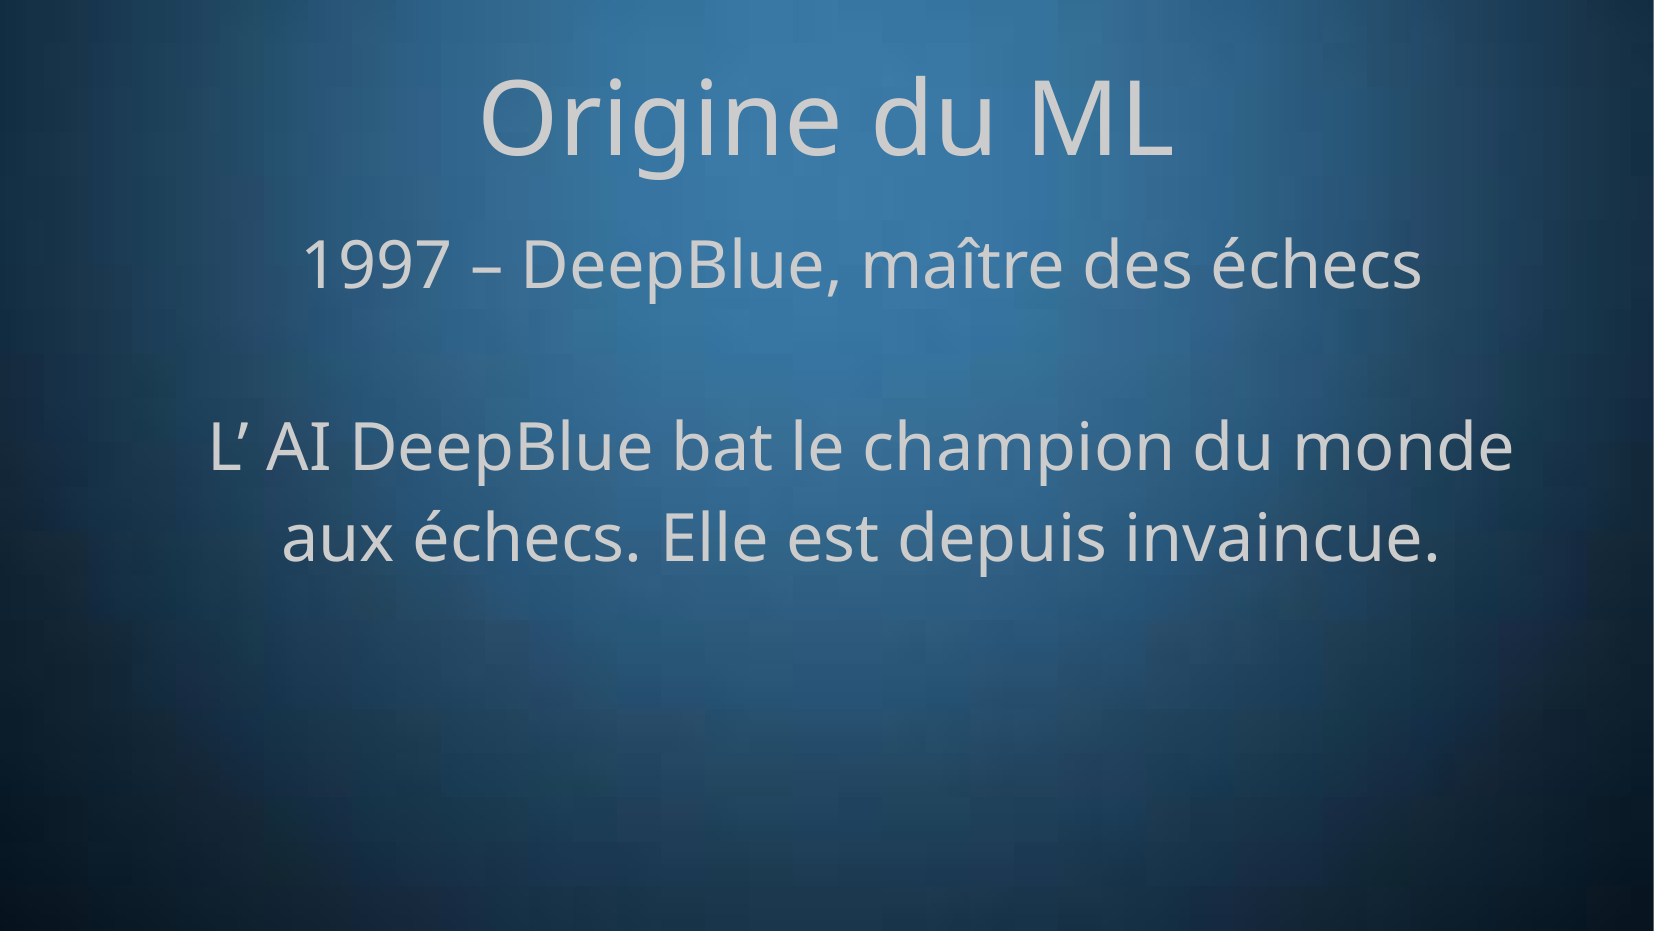

# Origine du ML
1997 – DeepBlue, maître des échecs
L’ AI DeepBlue bat le champion du monde aux échecs. Elle est depuis invaincue.